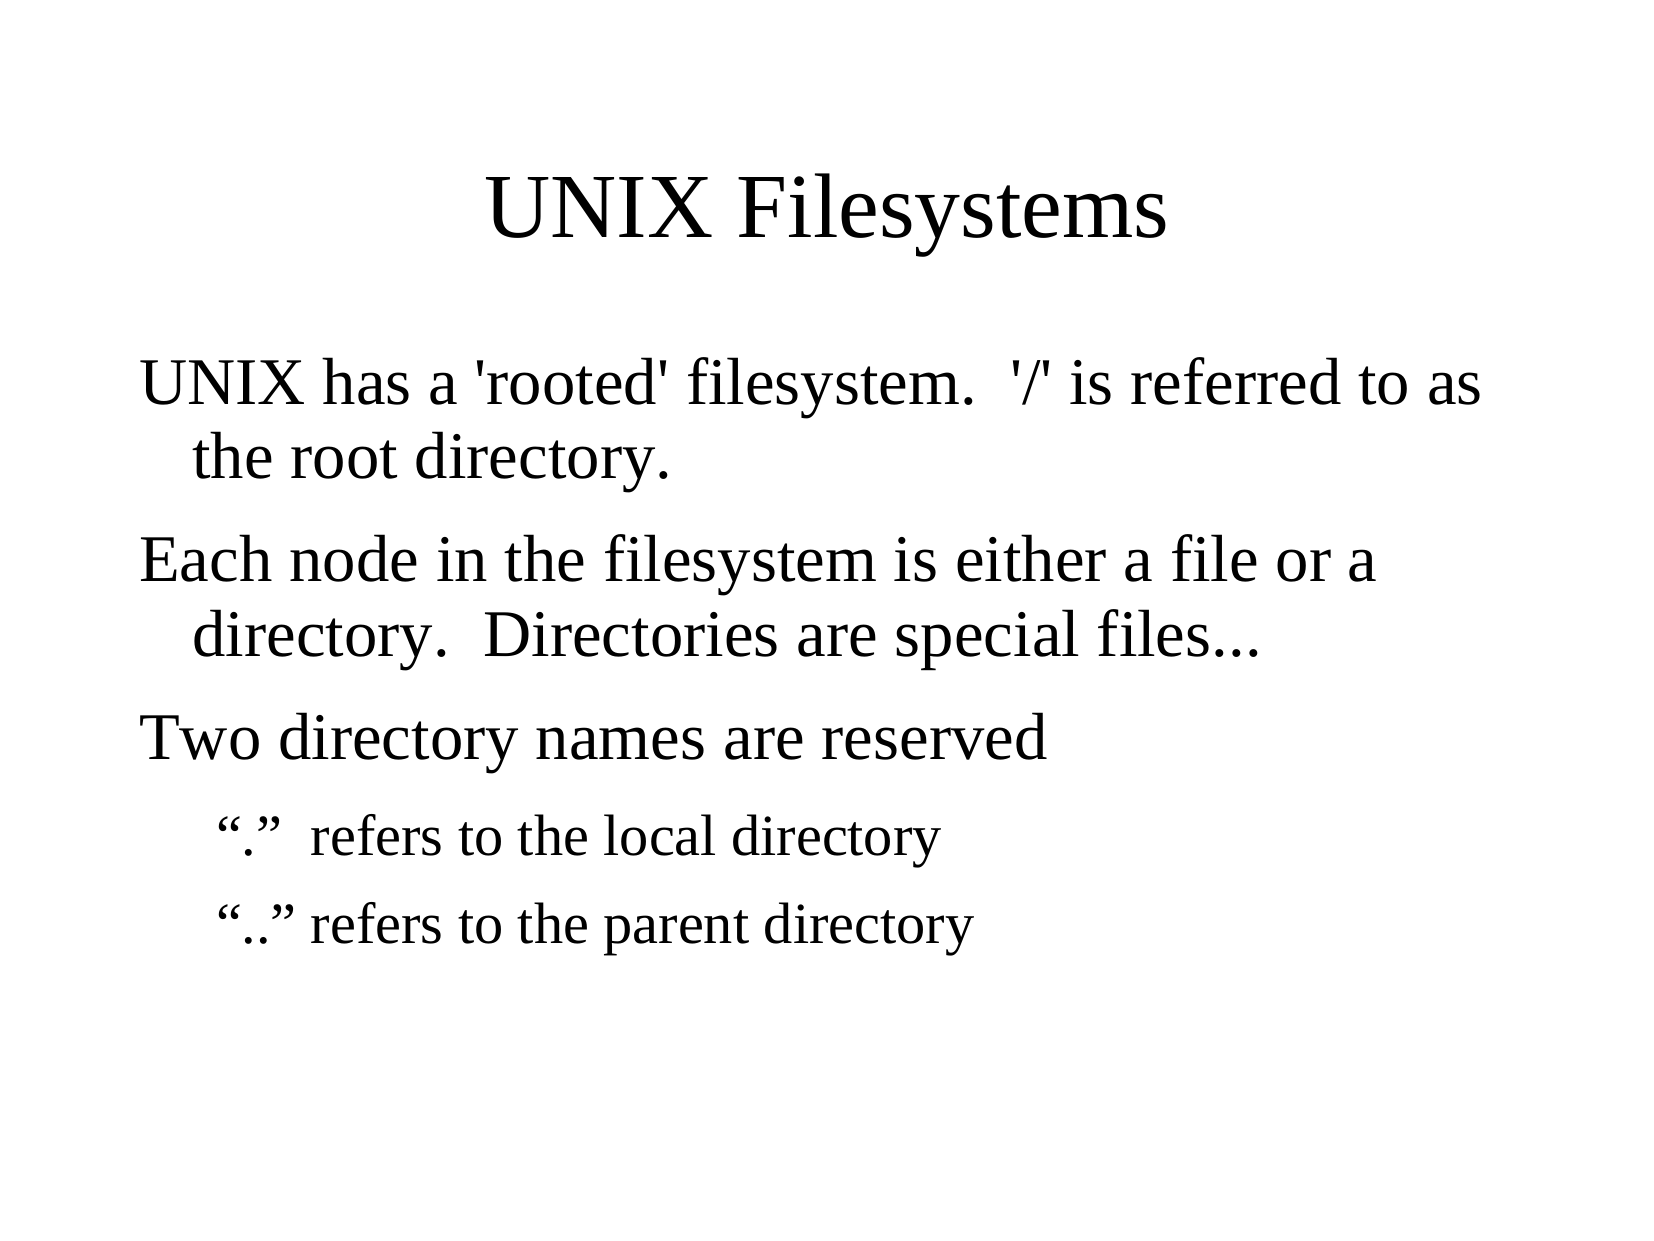

# UNIX Filesystems
UNIX has a 'rooted' filesystem. '/' is referred to as the root directory.
Each node in the filesystem is either a file or a directory. Directories are special files...
Two directory names are reserved
“.” refers to the local directory
“..” refers to the parent directory